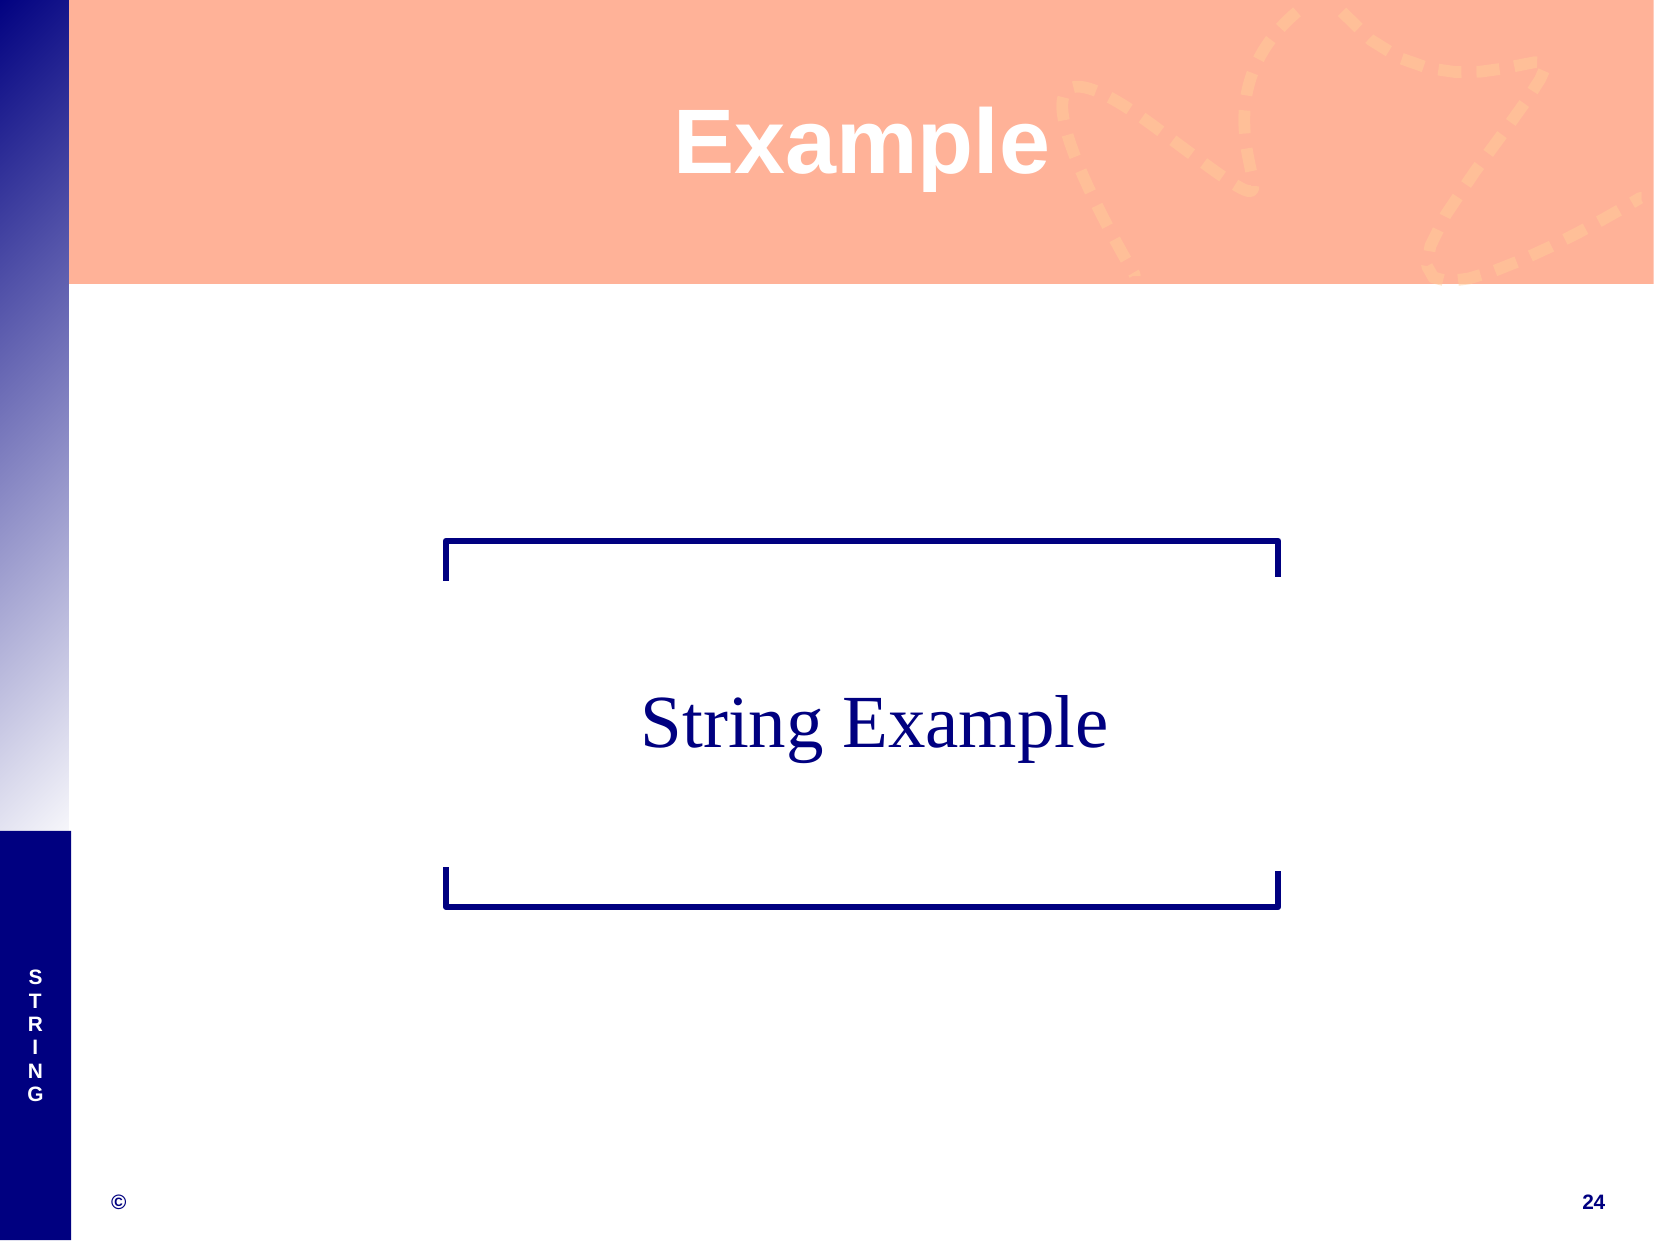

# Example
String Example
S
T
R
I
N
G